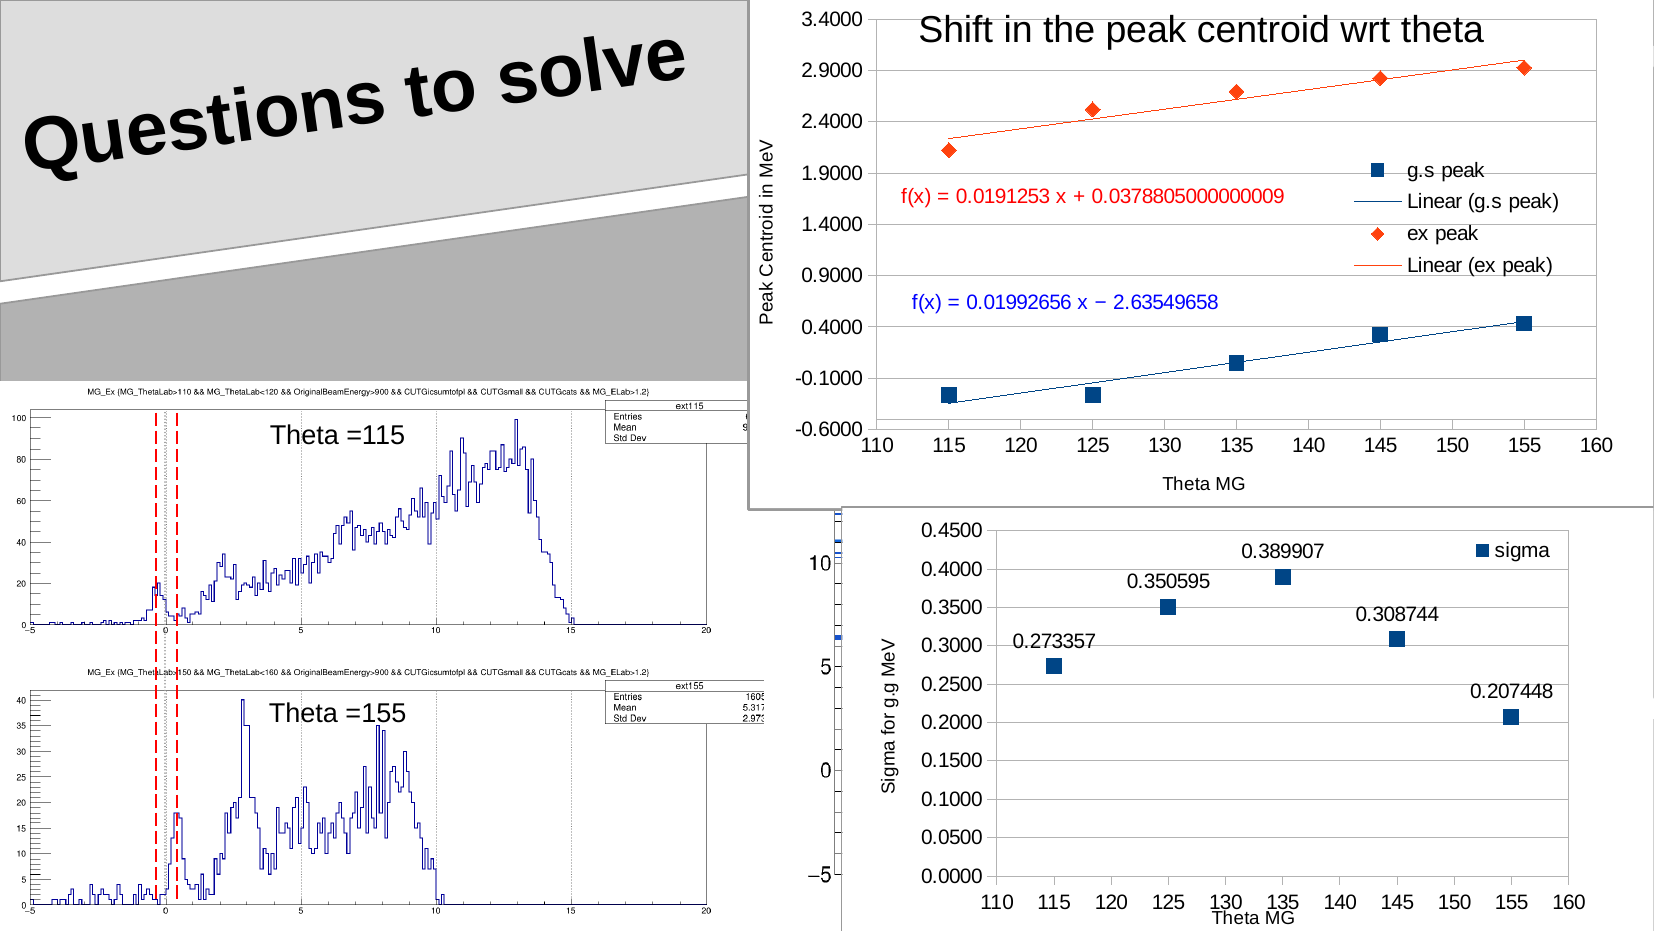

### Chart
| Category | g.s peak | ex peak |
|---|---|---|# Questions to solve
Theta =115
### Chart
| Category | sigma |
|---|---|Theta =155
4